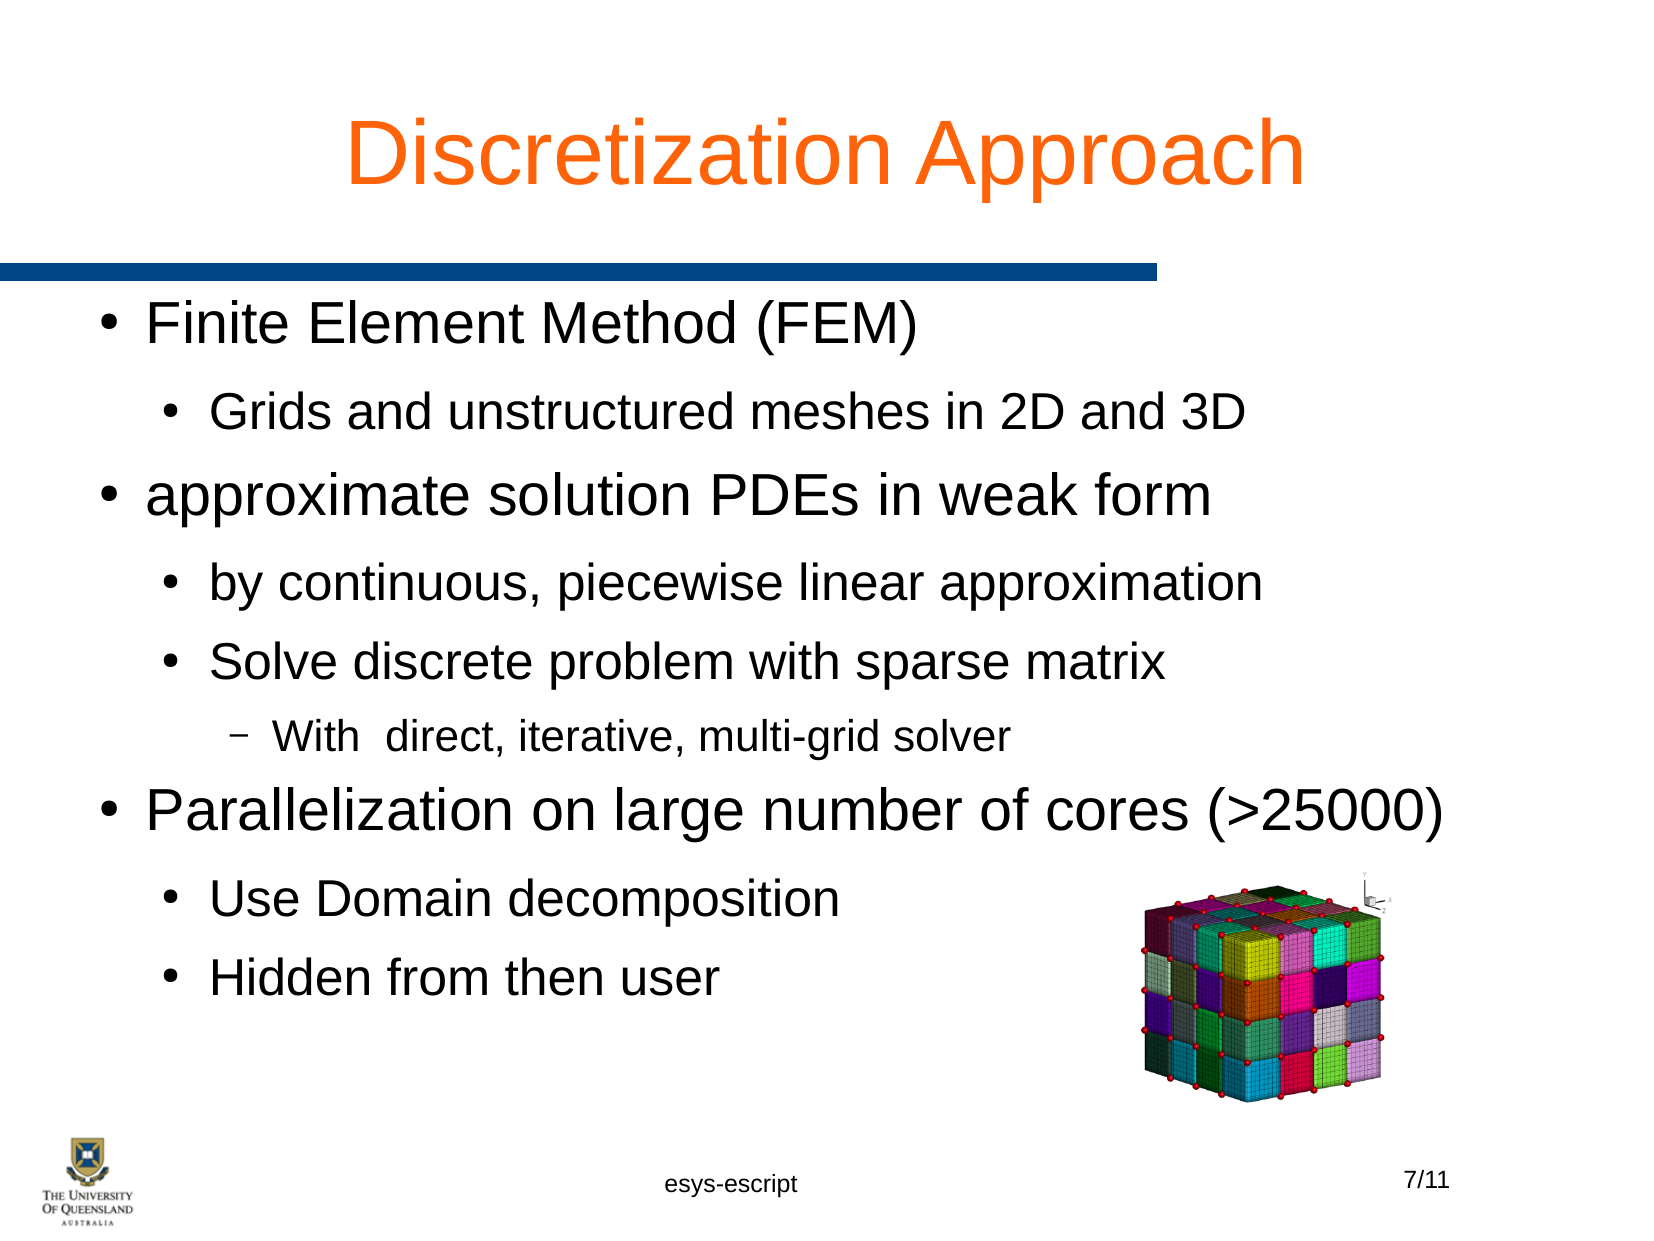

# Discretization Approach
Finite Element Method (FEM)
Grids and unstructured meshes in 2D and 3D
approximate solution PDEs in weak form
by continuous, piecewise linear approximation
Solve discrete problem with sparse matrix
With direct, iterative, multi-grid solver
Parallelization on large number of cores (>25000)
Use Domain decomposition
Hidden from then user